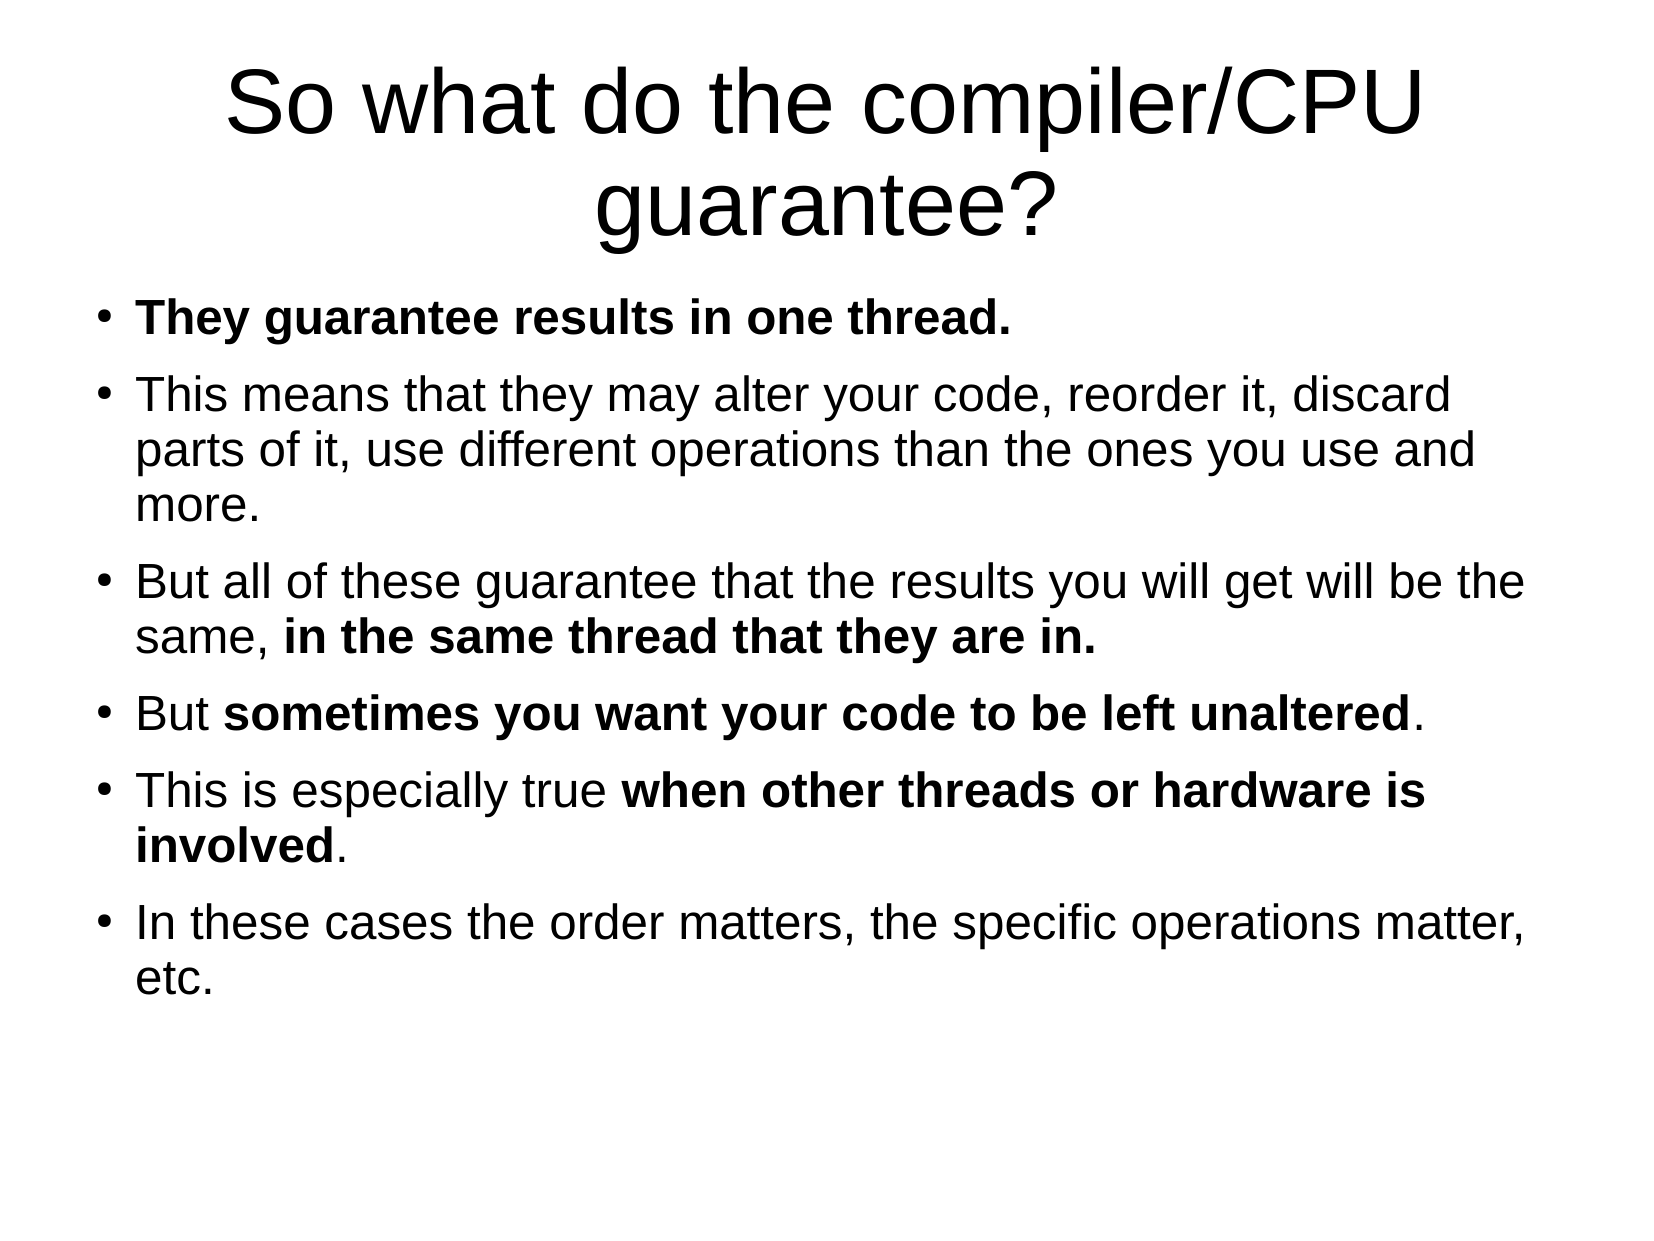

# So what do the compiler/CPU guarantee?
They guarantee results in one thread.
This means that they may alter your code, reorder it, discard parts of it, use different operations than the ones you use and more.
But all of these guarantee that the results you will get will be the same, in the same thread that they are in.
But sometimes you want your code to be left unaltered.
This is especially true when other threads or hardware is involved.
In these cases the order matters, the specific operations matter, etc.